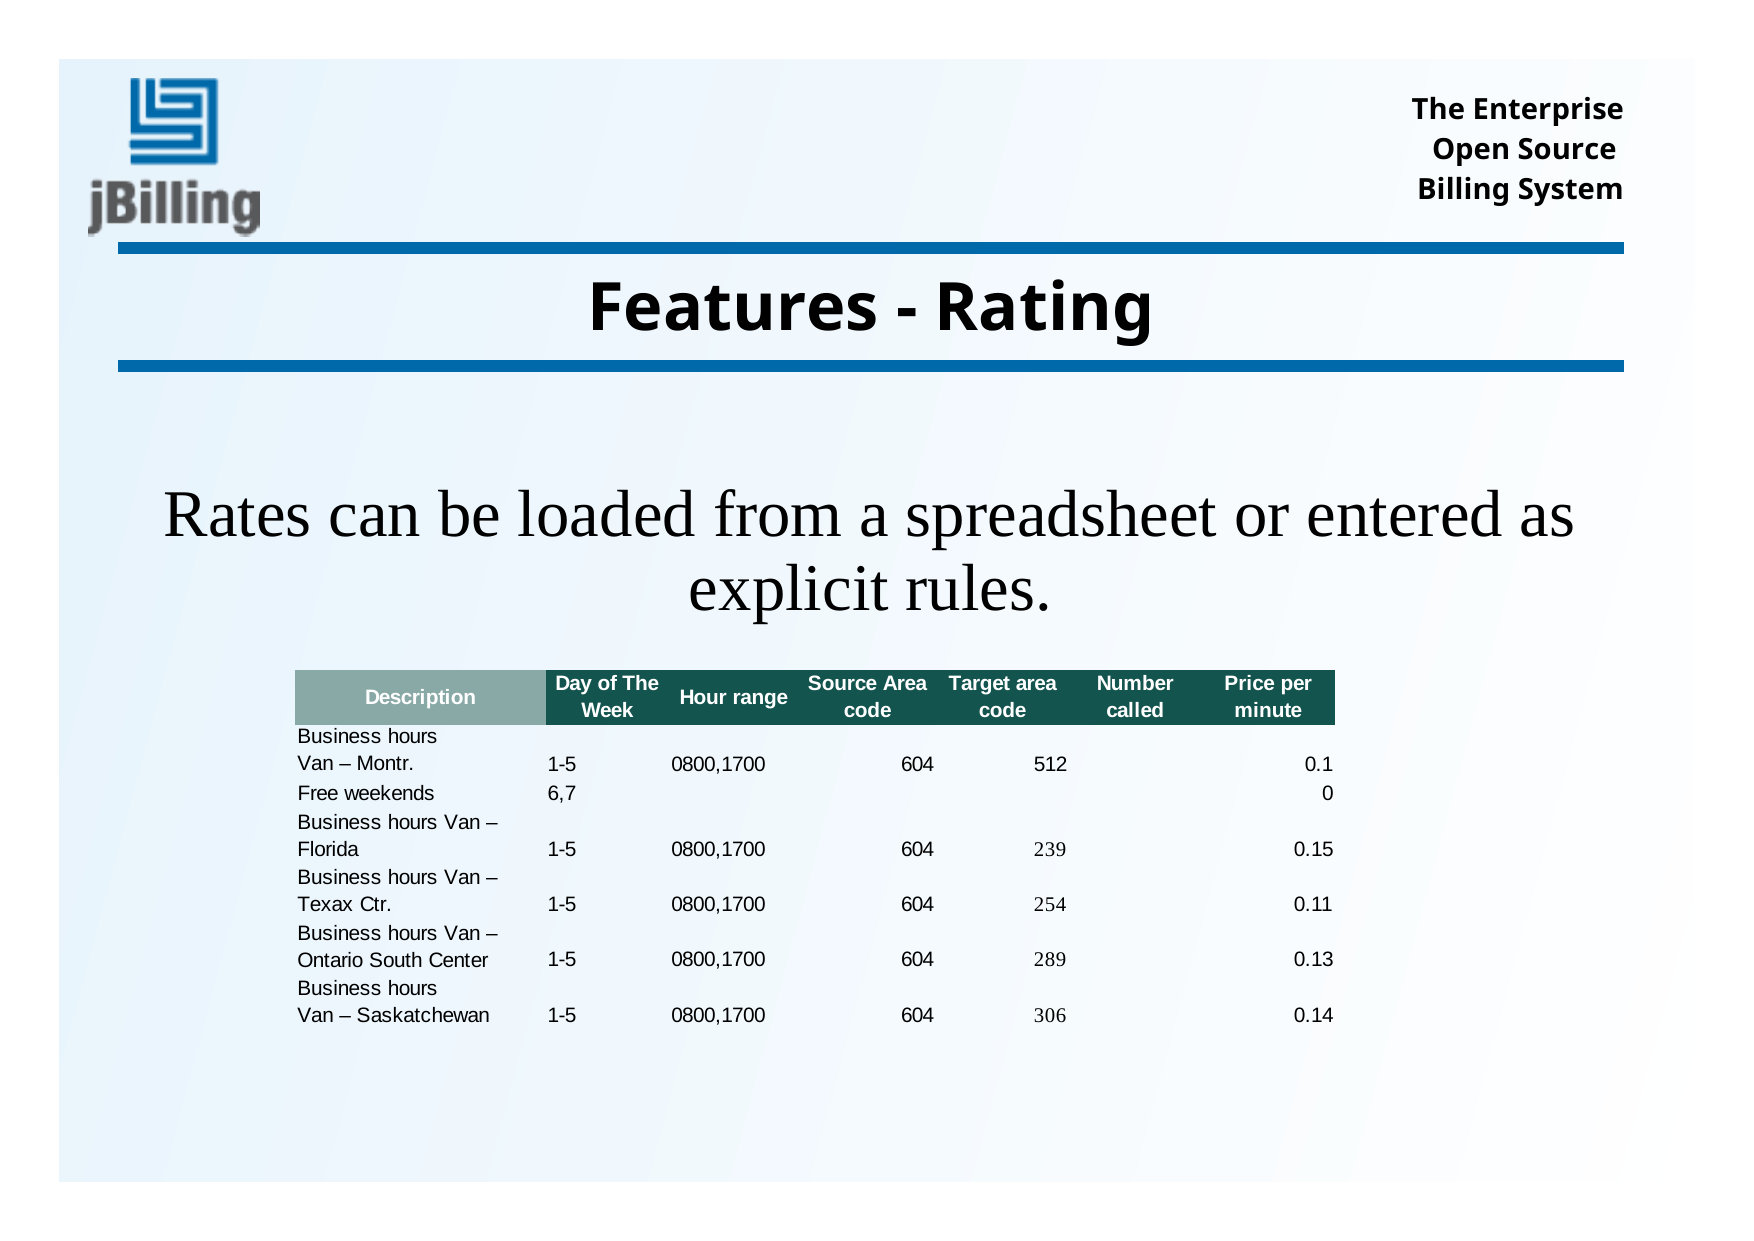

# Features - Rating
Rates can be loaded from a spreadsheet or entered as explicit rules.